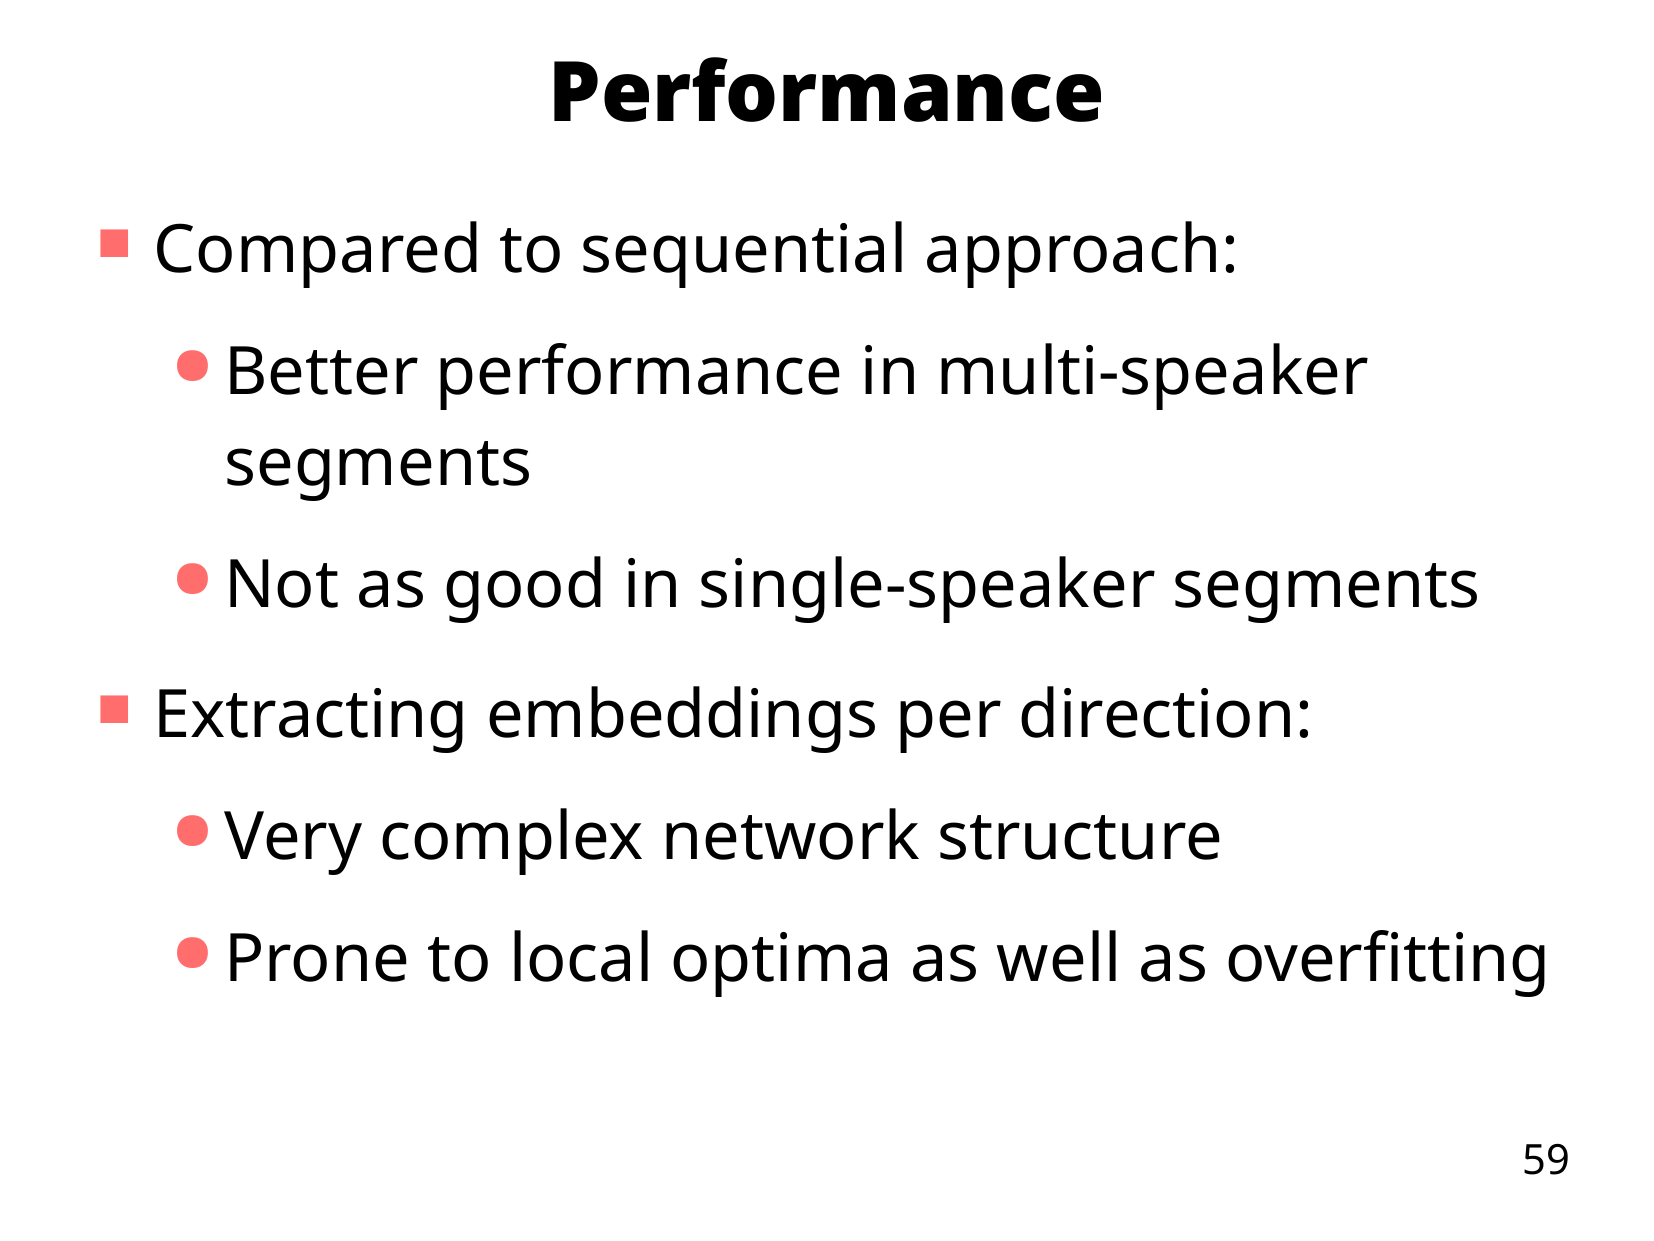

# Performance
Compared to sequential approach:
Better performance in multi-speaker segments
Not as good in single-speaker segments
Extracting embeddings per direction:
Very complex network structure
Prone to local optima as well as overfitting
59